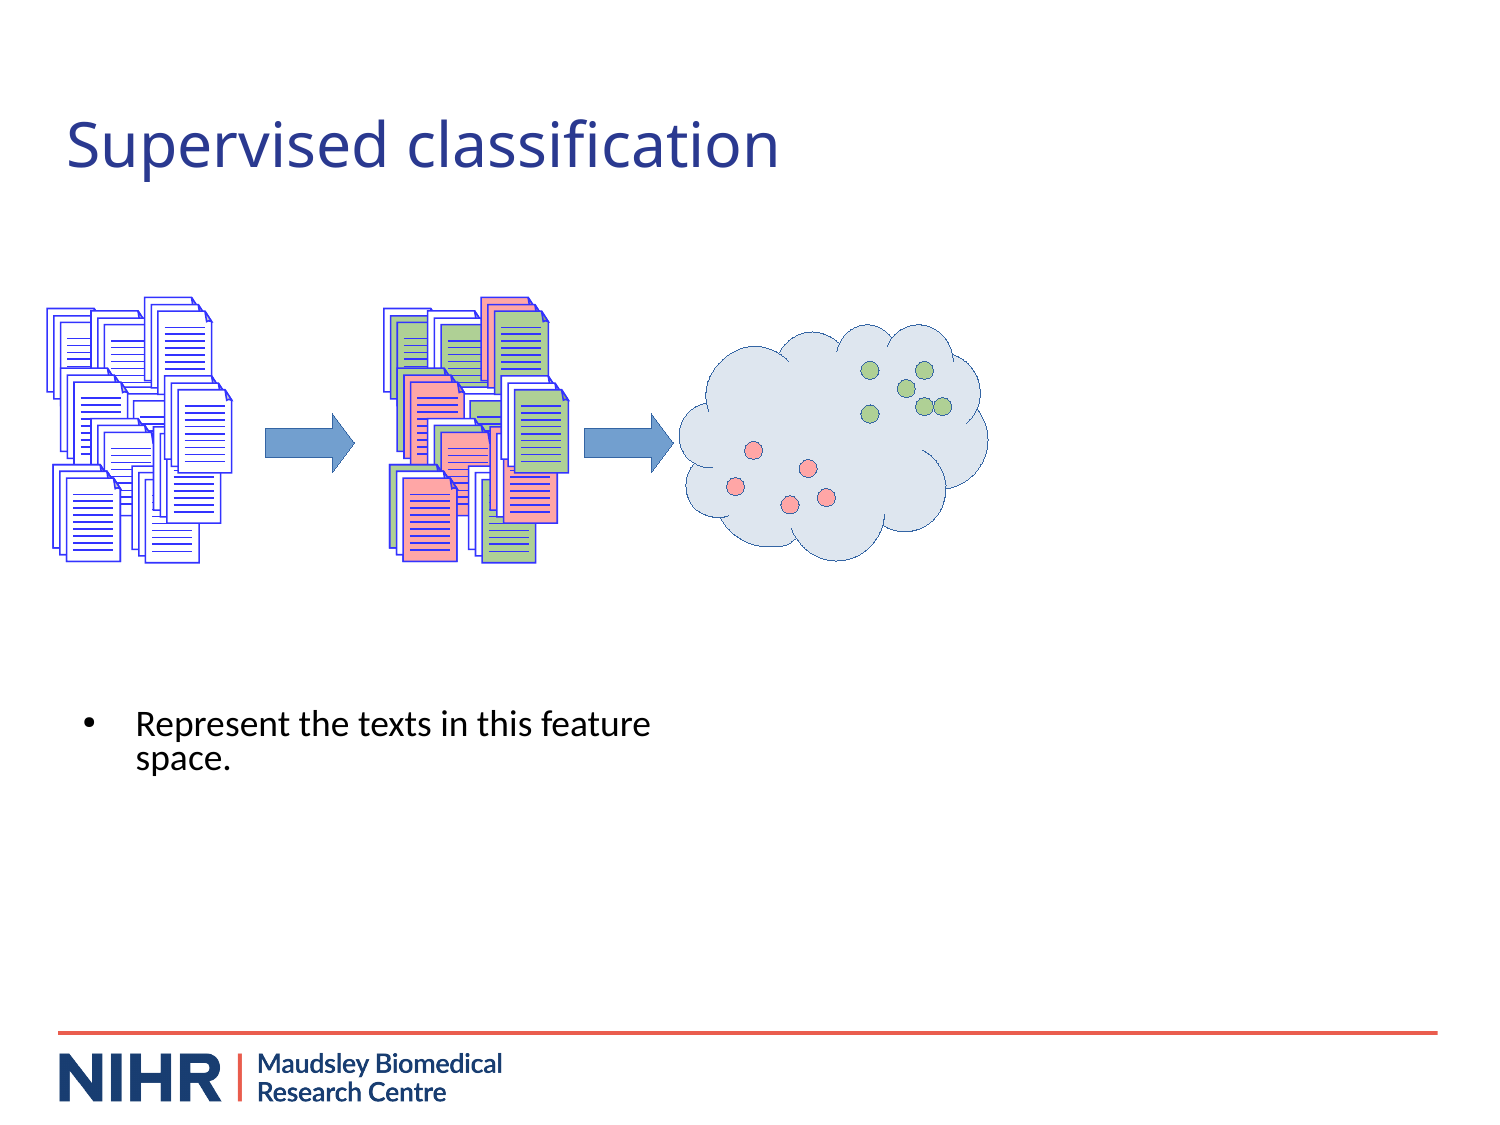

# Supervised classification
Represent the texts in this feature space.